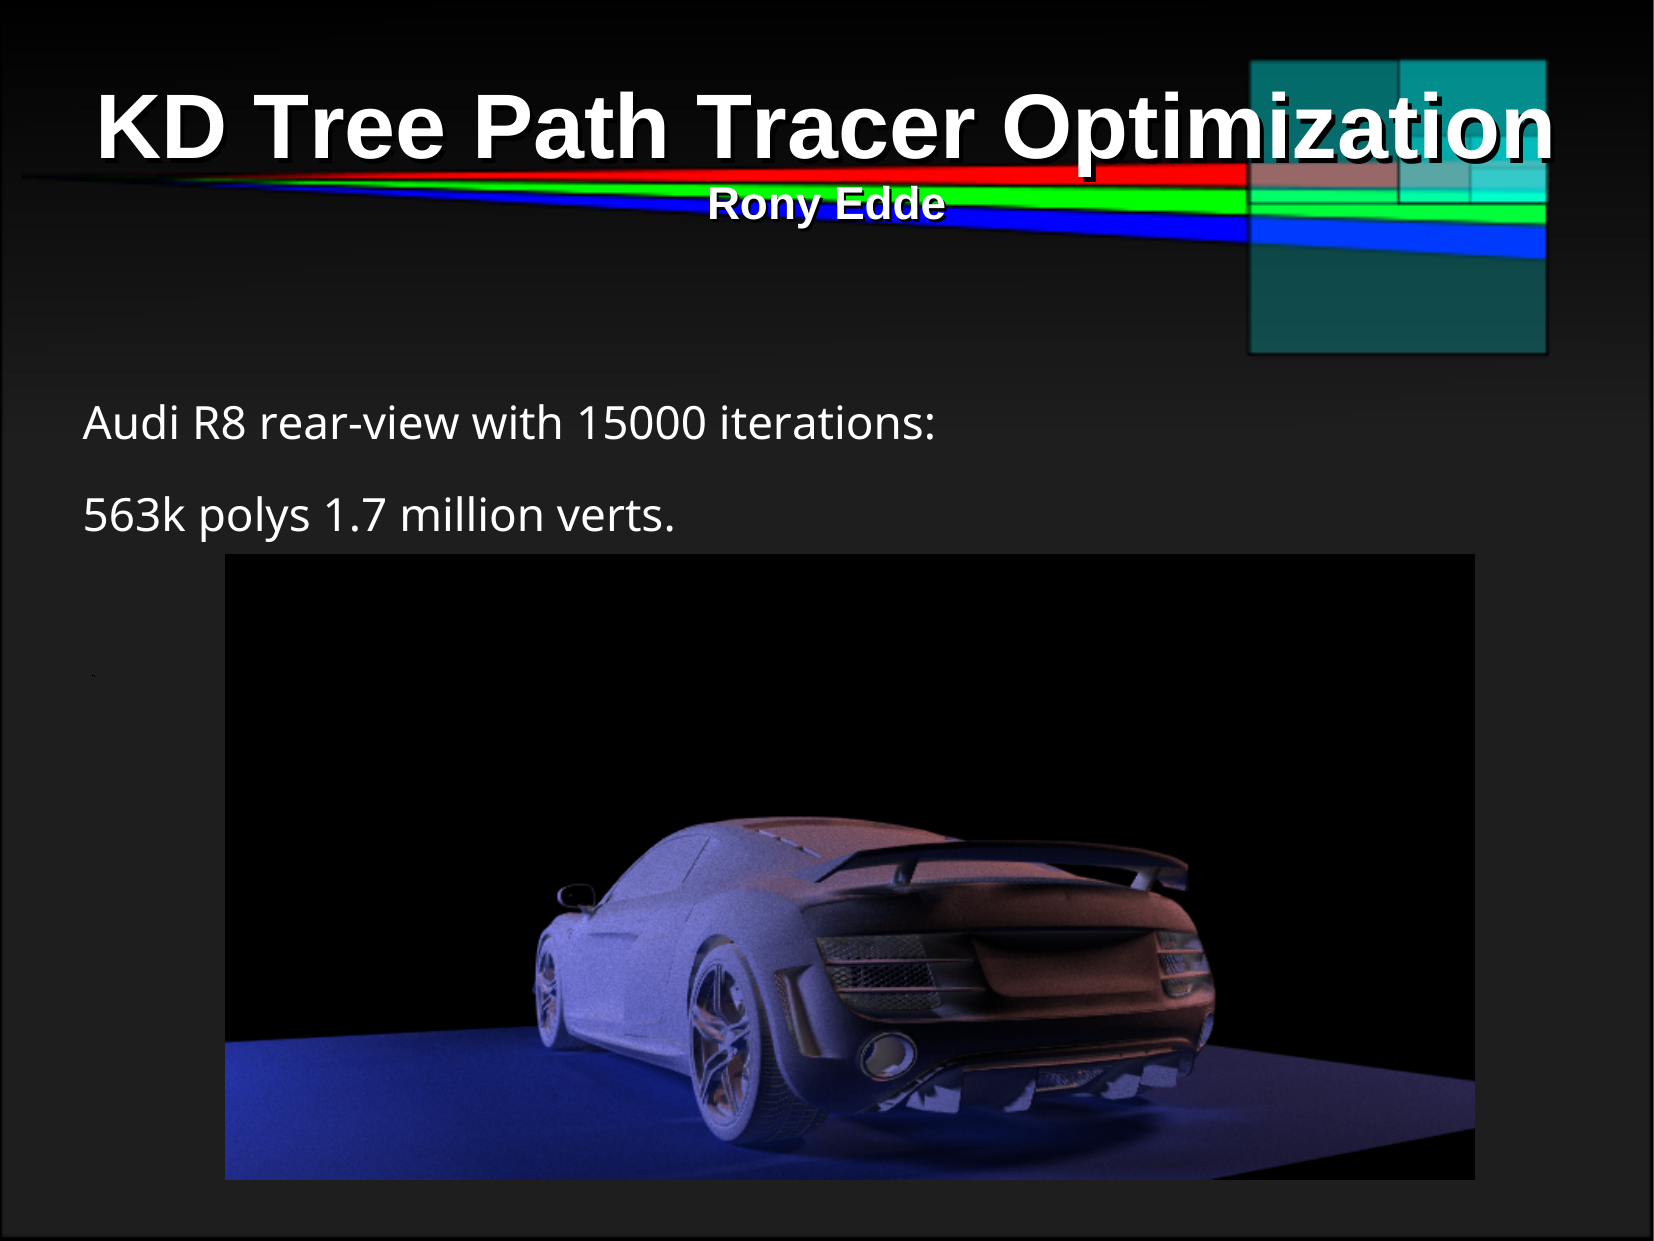

# KD Tree Path Tracer Optimization Rony Edde
Audi R8 rear-view with 15000 iterations:
563k polys 1.7 million verts.